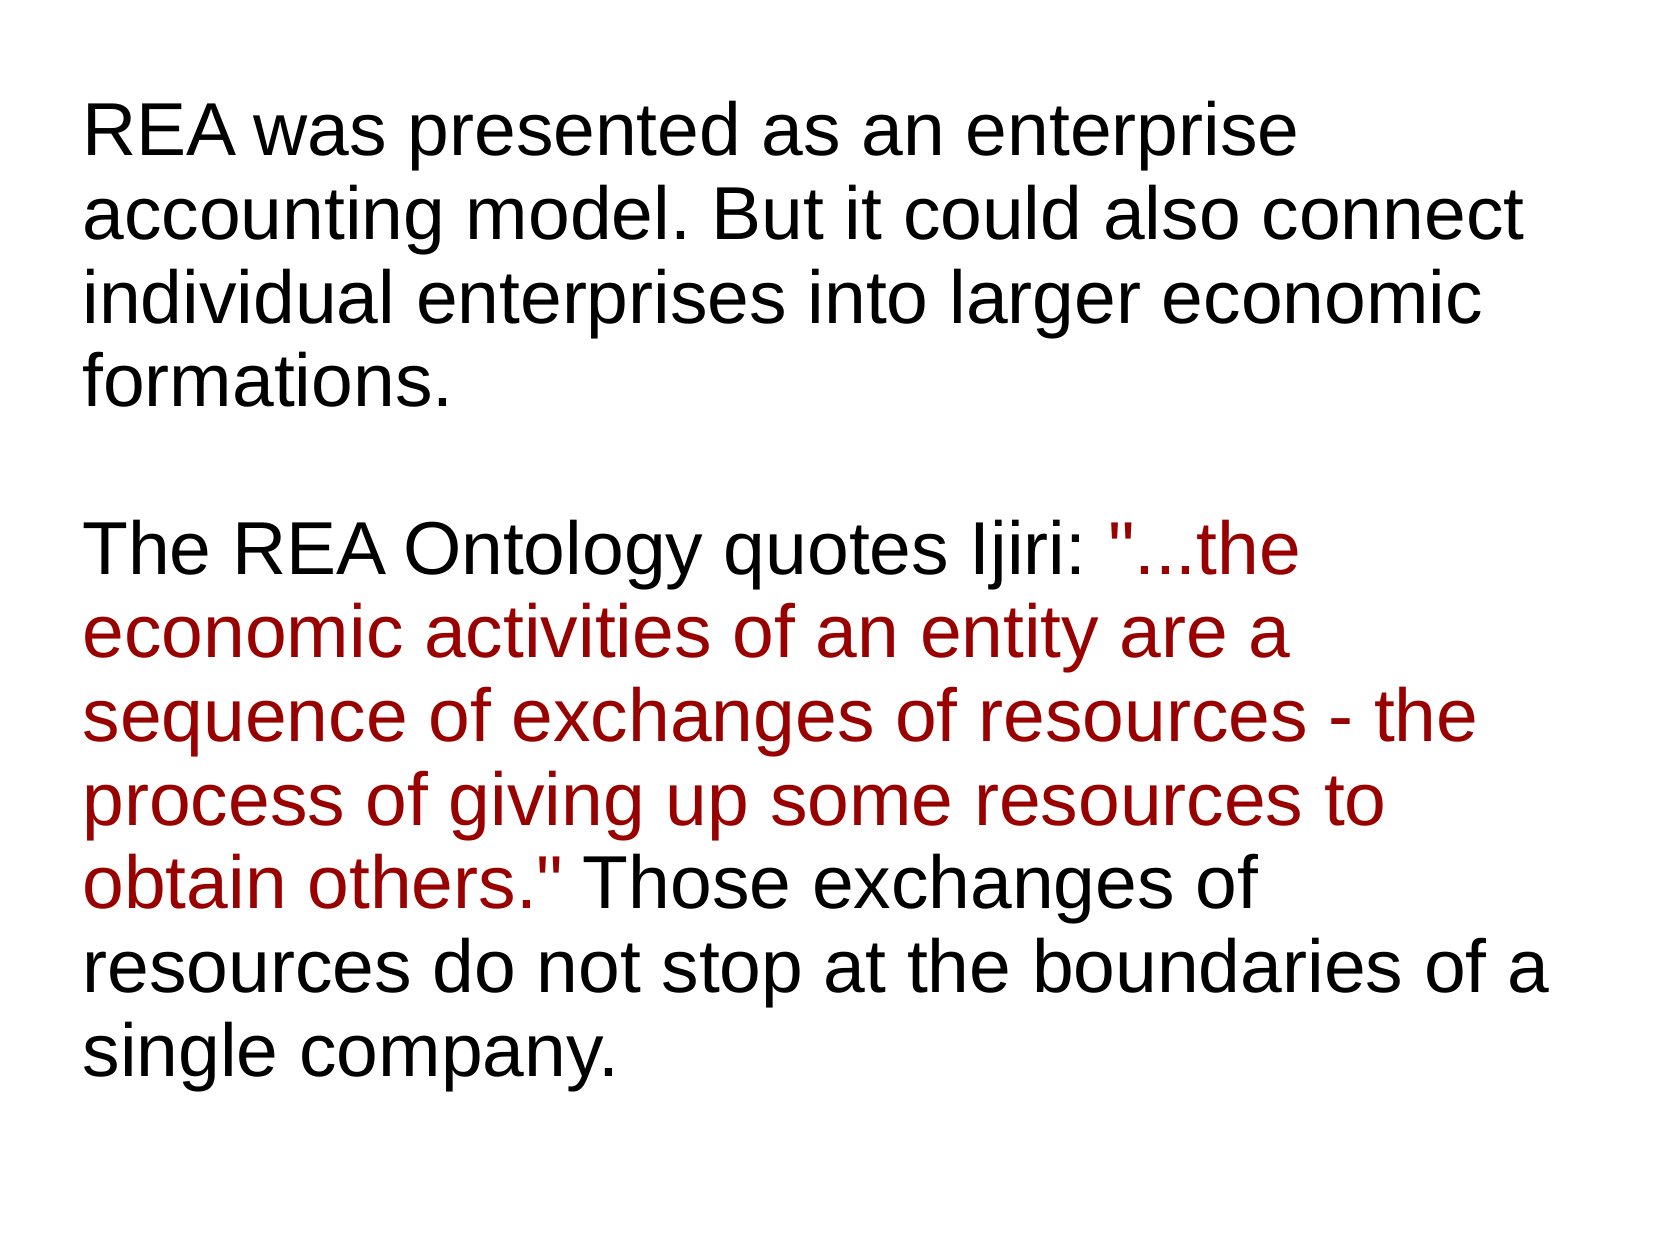

REA was presented as an enterprise accounting model. But it could also connect individual enterprises into larger economic formations.
The REA Ontology quotes Ijiri: "...the economic activities of an entity are a sequence of exchanges of resources - the process of giving up some resources to obtain others." Those exchanges of resources do not stop at the boundaries of a single company.